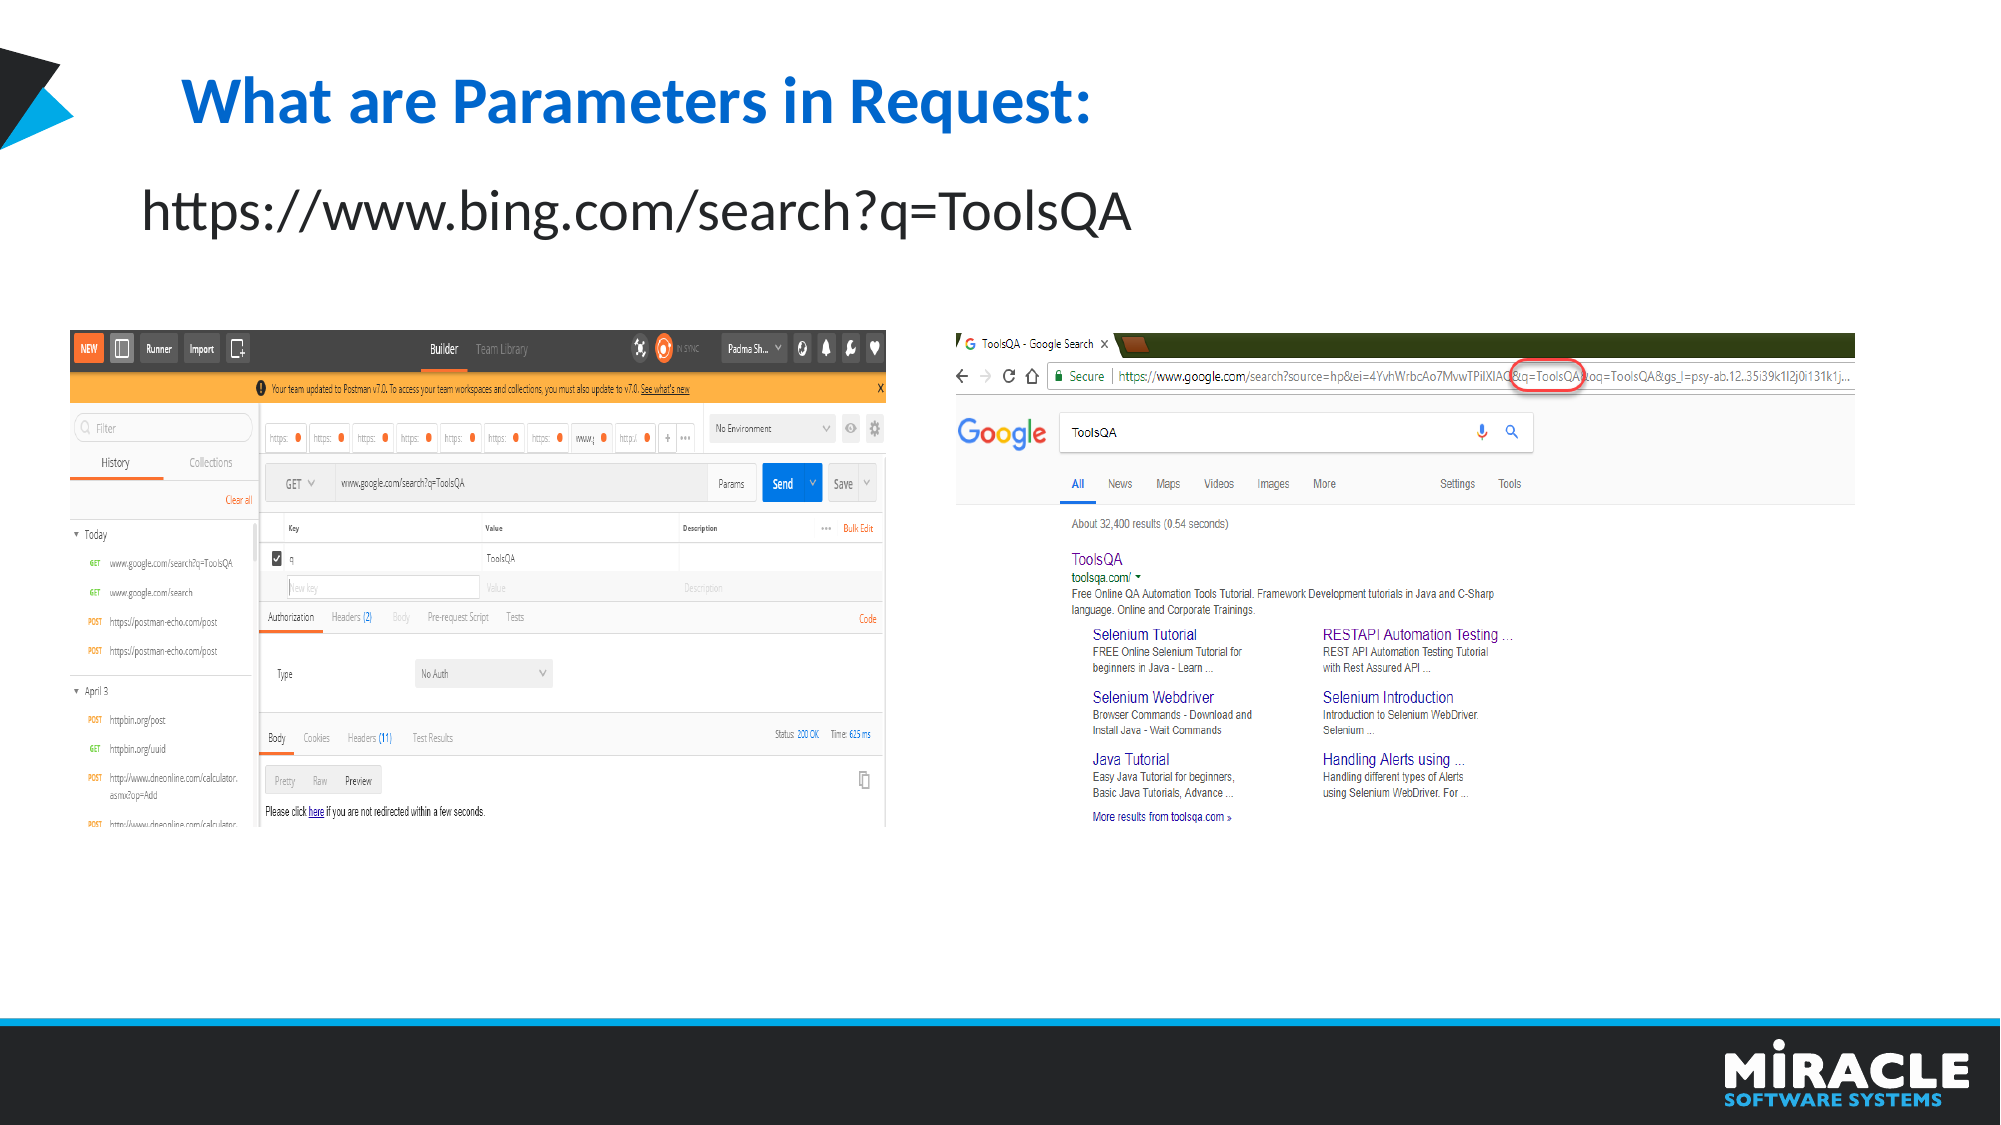

# What are Parameters in Request:
https://www.bing.com/search?q=ToolsQA